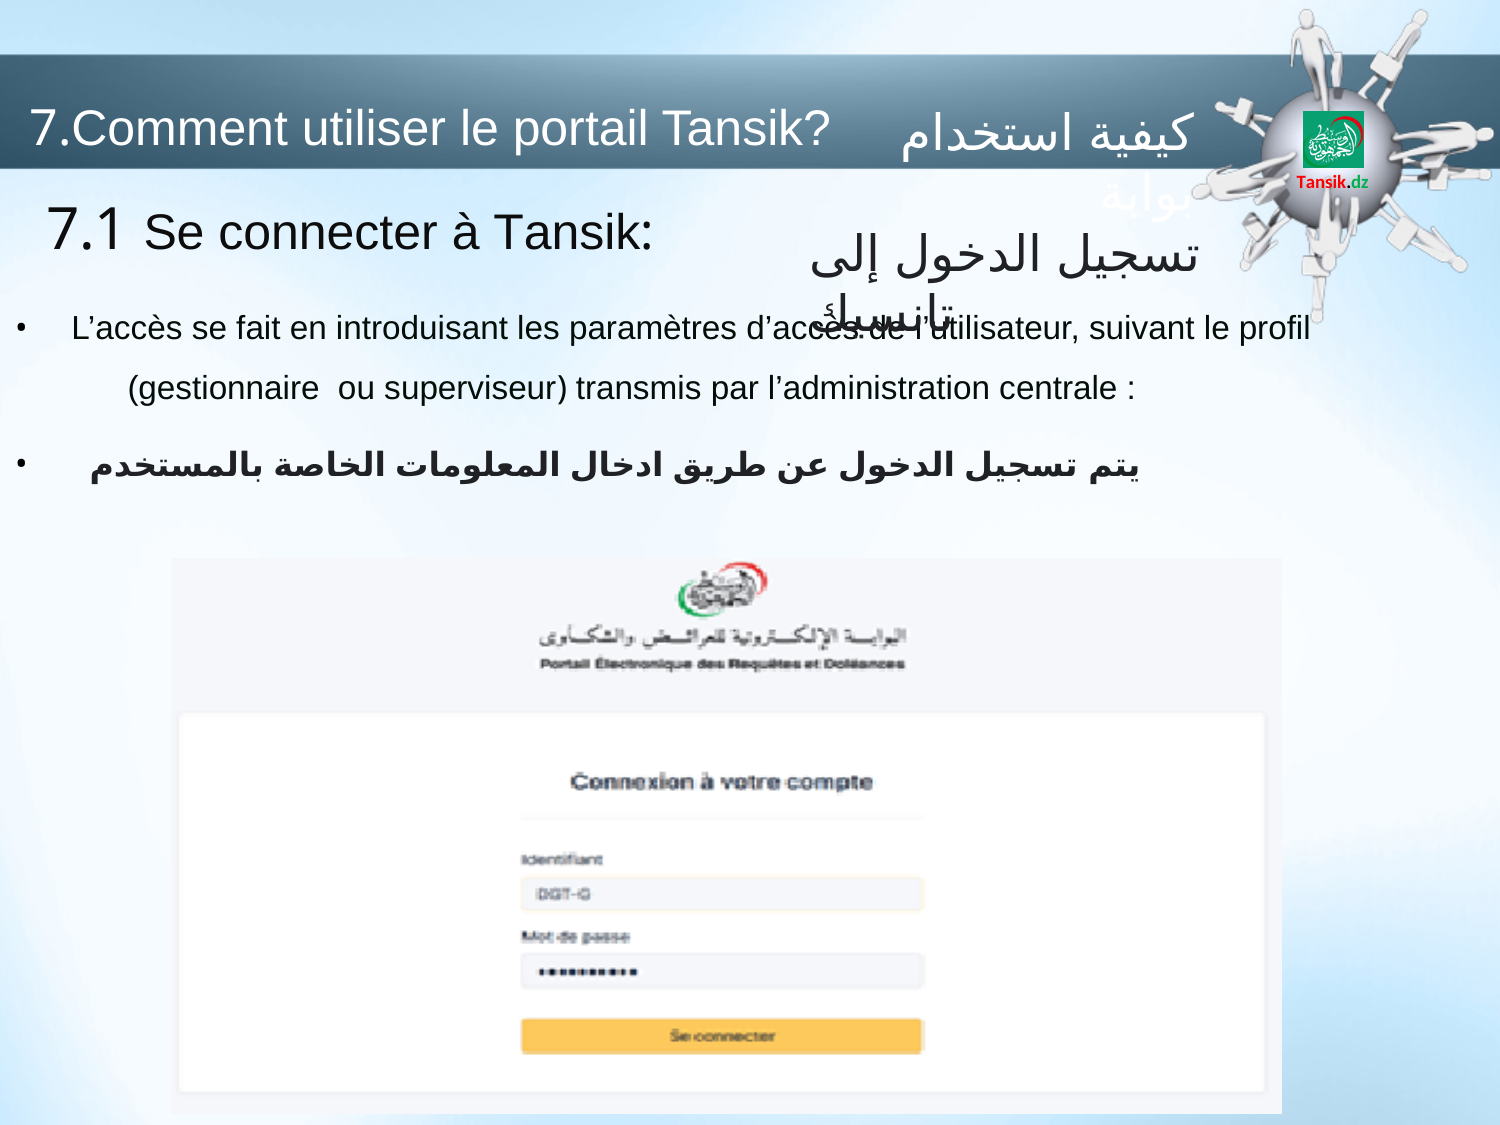

# 7.Comment utiliser le portail Tansik?
كيفية استخدام بوابة
Tansik.dz
7.1 Se connecter à Tansik:
تسجيل الدخول إلى تانسيك
L’accès se fait en introduisant les paramètres d’accès de l’utilisateur, suivant le profil (gestionnaire ou superviseur) transmis par l’administration centrale :
 يتم تسجيل الدخول عن طريق ادخال المعلومات الخاصة بالمستخدم